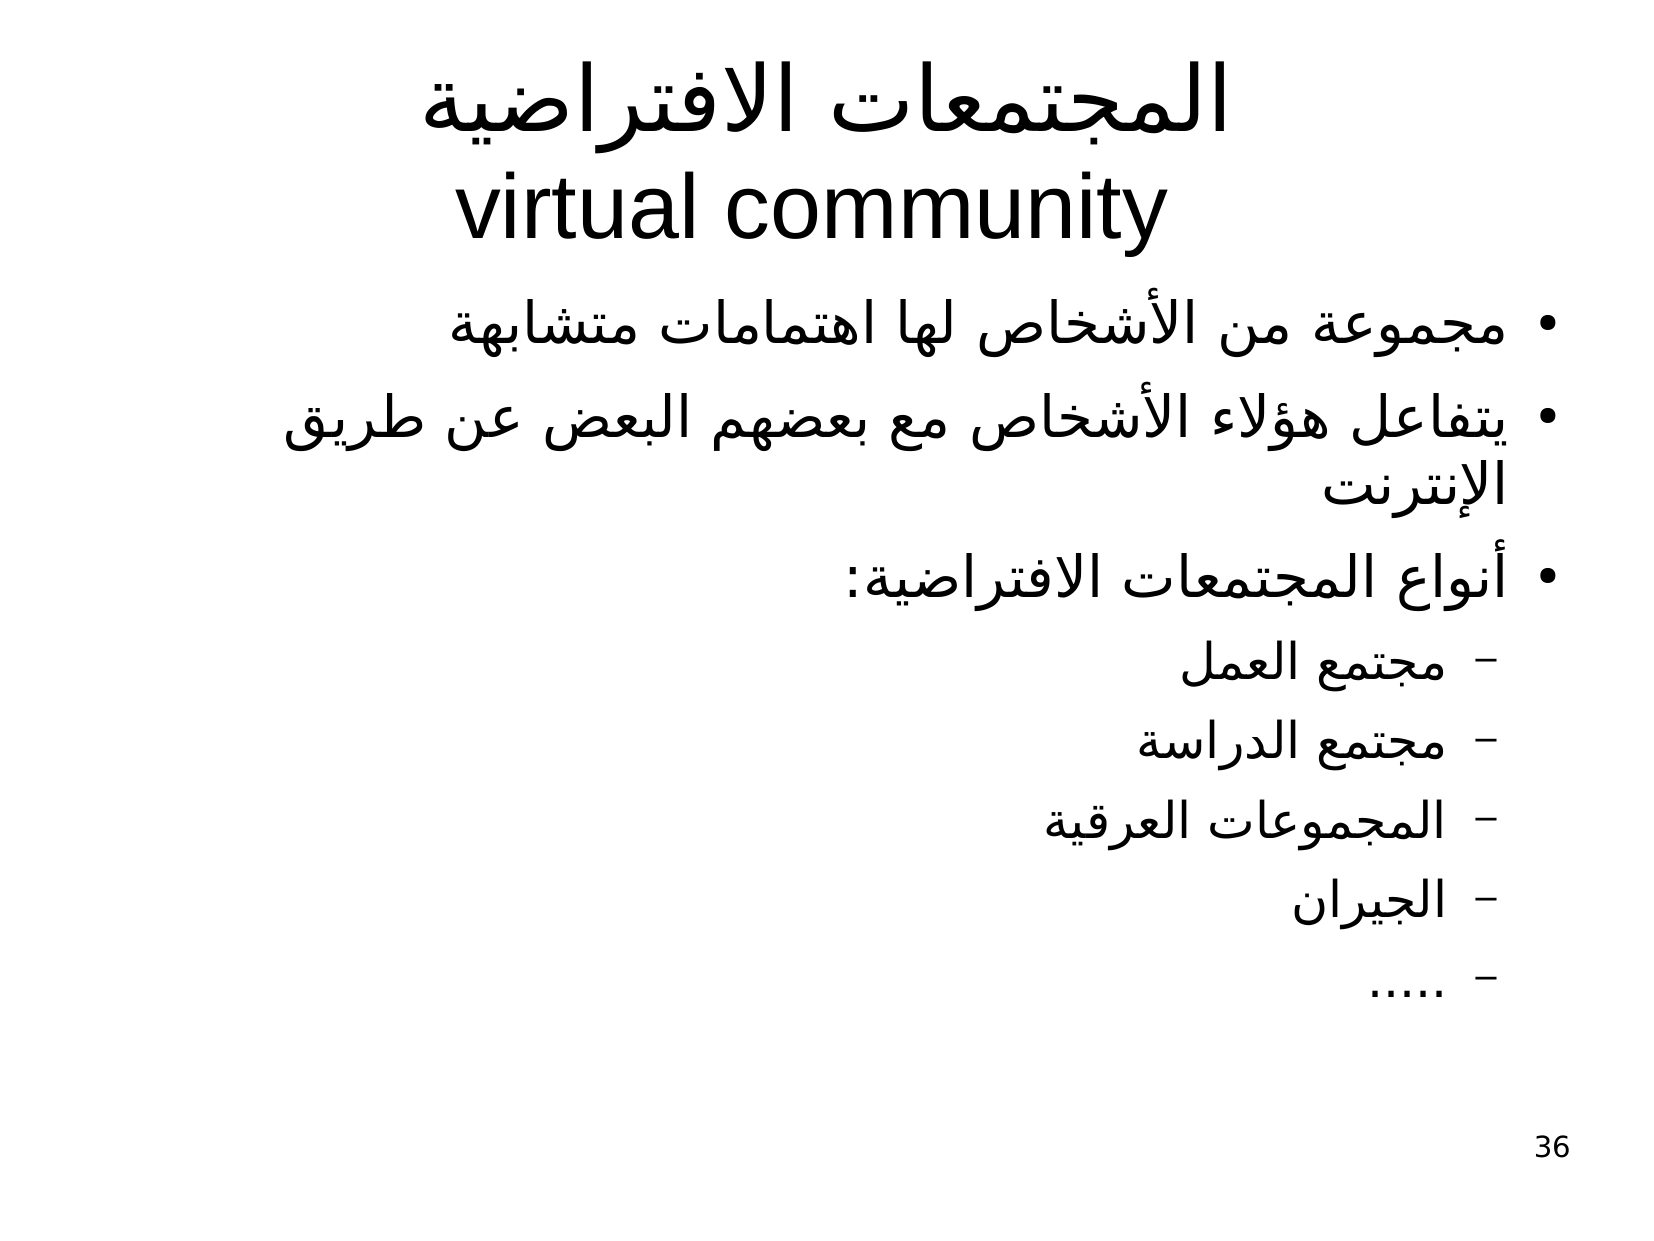

# المجتمعات الافتراضية virtual community
مجموعة من الأشخاص لها اهتمامات متشابهة
يتفاعل هؤلاء الأشخاص مع بعضهم البعض عن طريق الإنترنت
أنواع المجتمعات الافتراضية:
مجتمع العمل
مجتمع الدراسة
المجموعات العرقية
الجيران
.....
36